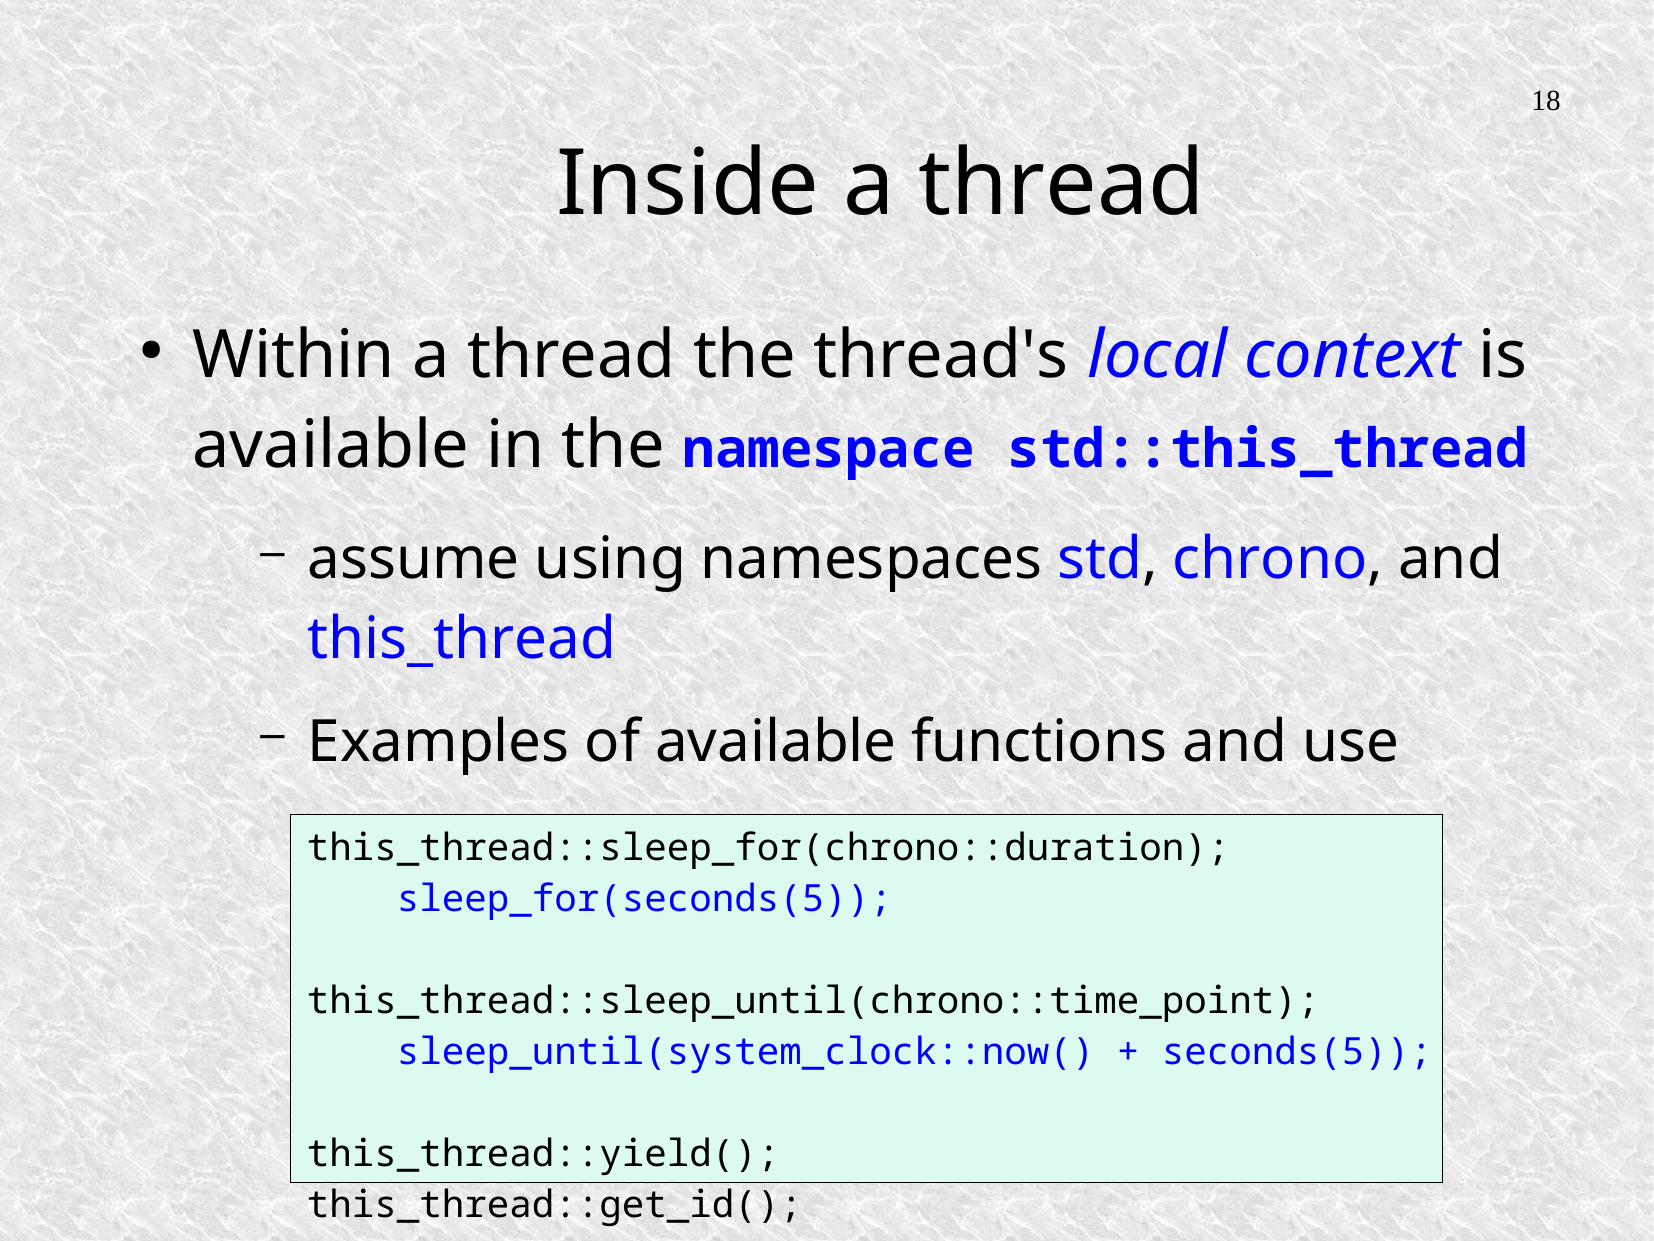

# Inside a thread
18
Within a thread the thread's local context is available in the namespace std::this_thread
assume using namespaces std, chrono, and this_thread
Examples of available functions and use
this_thread::sleep_for(chrono::duration);
 sleep_for(seconds(5));
this_thread::sleep_until(chrono::time_point);
 sleep_until(system_clock::now() + seconds(5));
this_thread::yield();
this_thread::get_id();